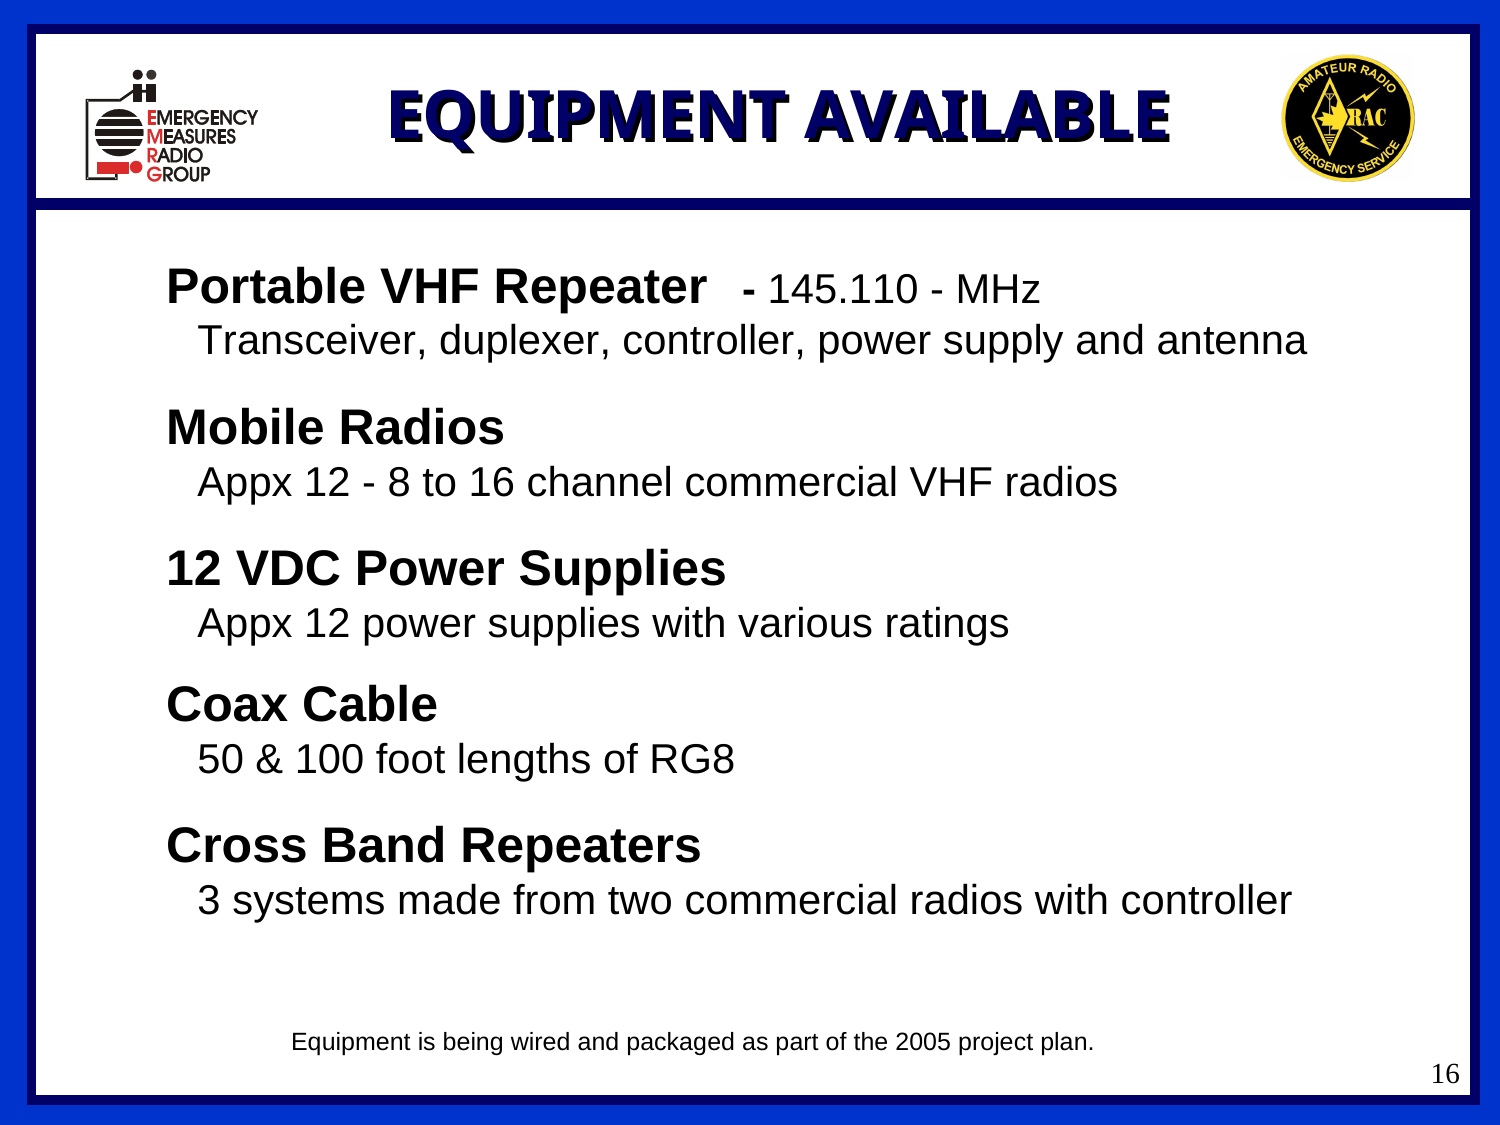

EQUIPMENT AVAILABLE
Portable VHF Repeater - 145.110 - MHz
Transceiver, duplexer, controller, power supply and antenna
Mobile Radios
Appx 12 - 8 to 16 channel commercial VHF radios
12 VDC Power Supplies
Appx 12 power supplies with various ratings
Coax Cable
50 & 100 foot lengths of RG8
Cross Band Repeaters
3 systems made from two commercial radios with controller
Equipment is being wired and packaged as part of the 2005 project plan.
16